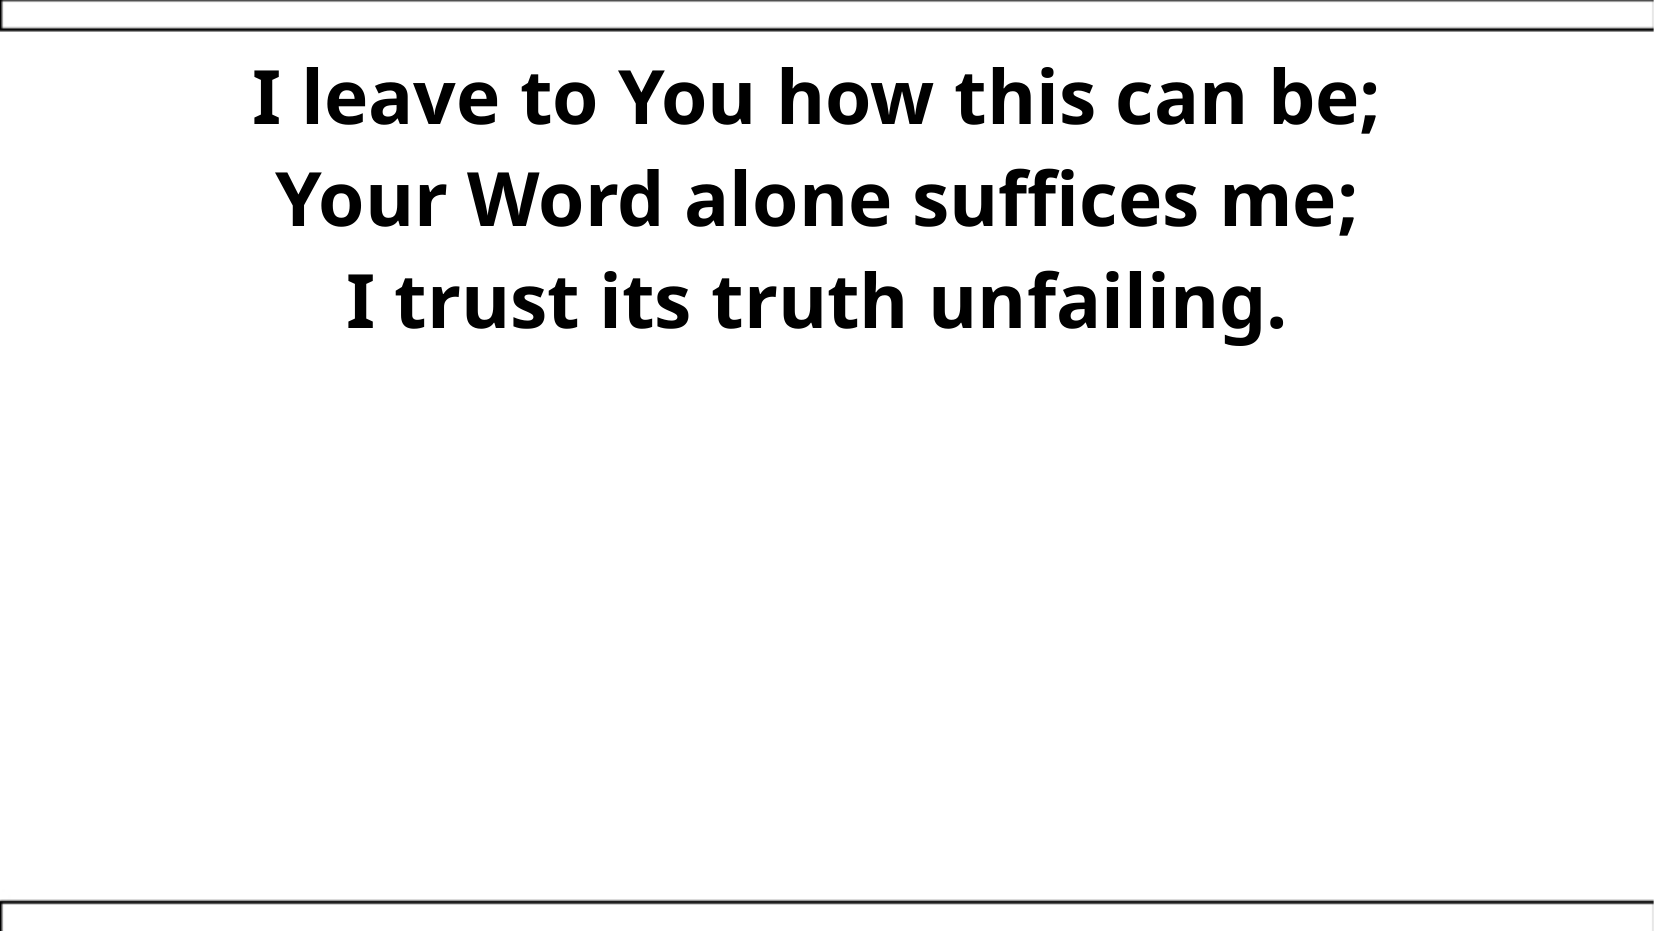

I leave to You how this can be;
Your Word alone suffices me;
I trust its truth unfailing.